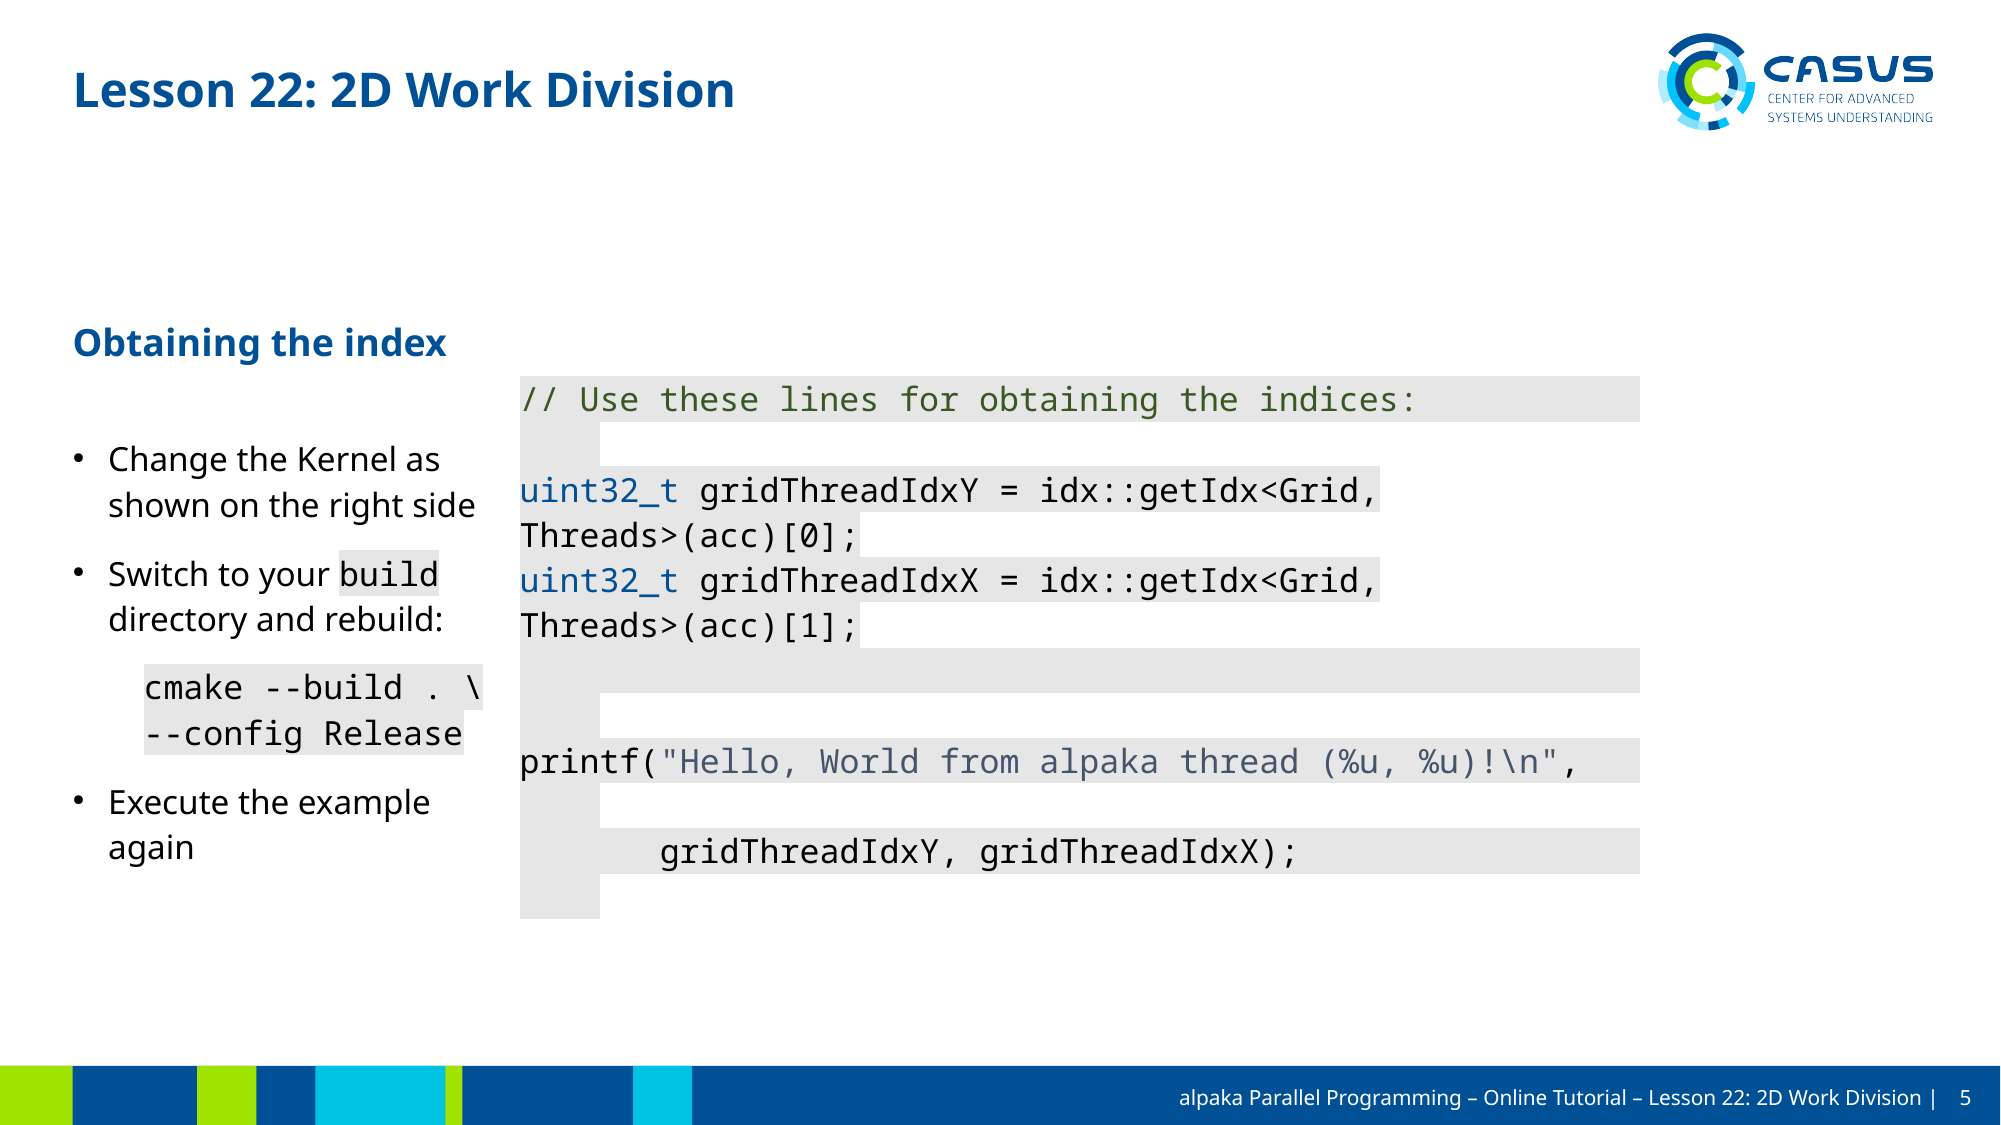

# Lesson 22: 2D Work Division
Obtaining the index
Change the Kernel as shown on the right side
Switch to your build directory and rebuild:
cmake --build . \
--config Release
Execute the example again
// Use these lines for obtaining the indices:
uint32_t gridThreadIdxY = idx::getIdx<Grid, Threads>(acc)[0];
uint32_t gridThreadIdxX = idx::getIdx<Grid, Threads>(acc)[1];
printf("Hello, World from alpaka thread (%u, %u)!\n",
 gridThreadIdxY, gridThreadIdxX);
alpaka Parallel Programming – Online Tutorial – Lesson 22: 2D Work Division
5